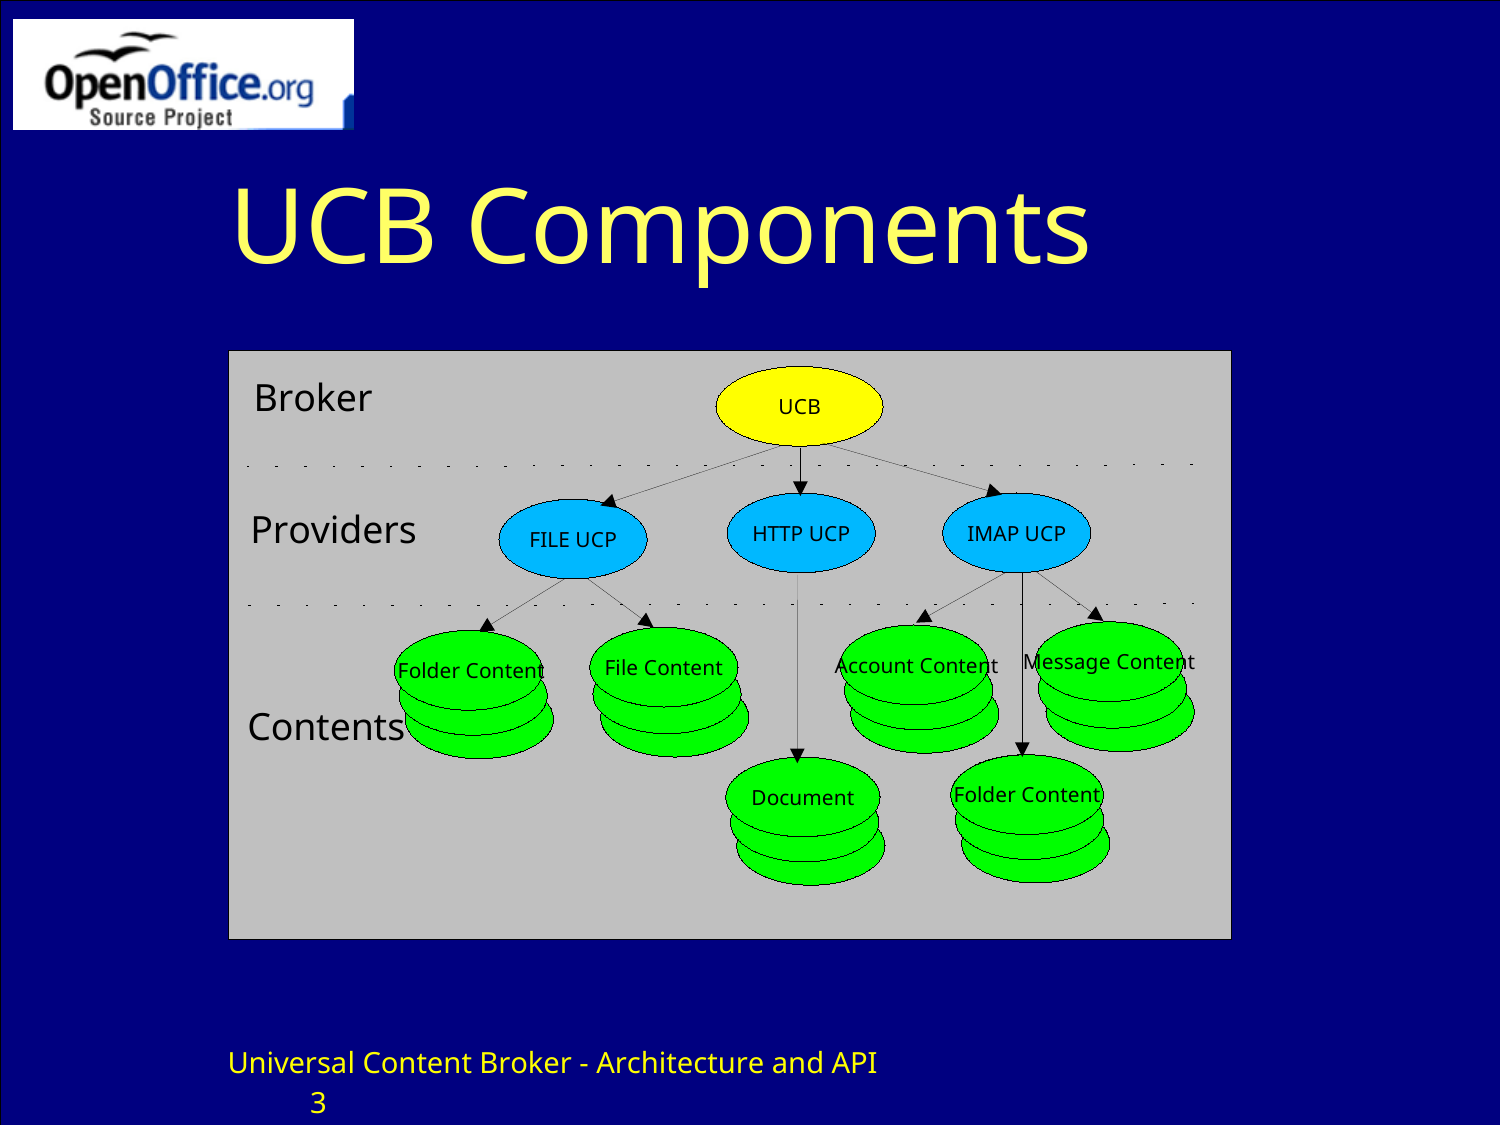

# UCB Components
UCB
Broker
HTTP UCP
IMAP UCP
FILE UCP
Providers
File Content
Message Content
 Folder Content
 Account Content
File Content
File Content
 Folder Content
 Folder Content
Contents
 Folder Content
Folder Content
Document